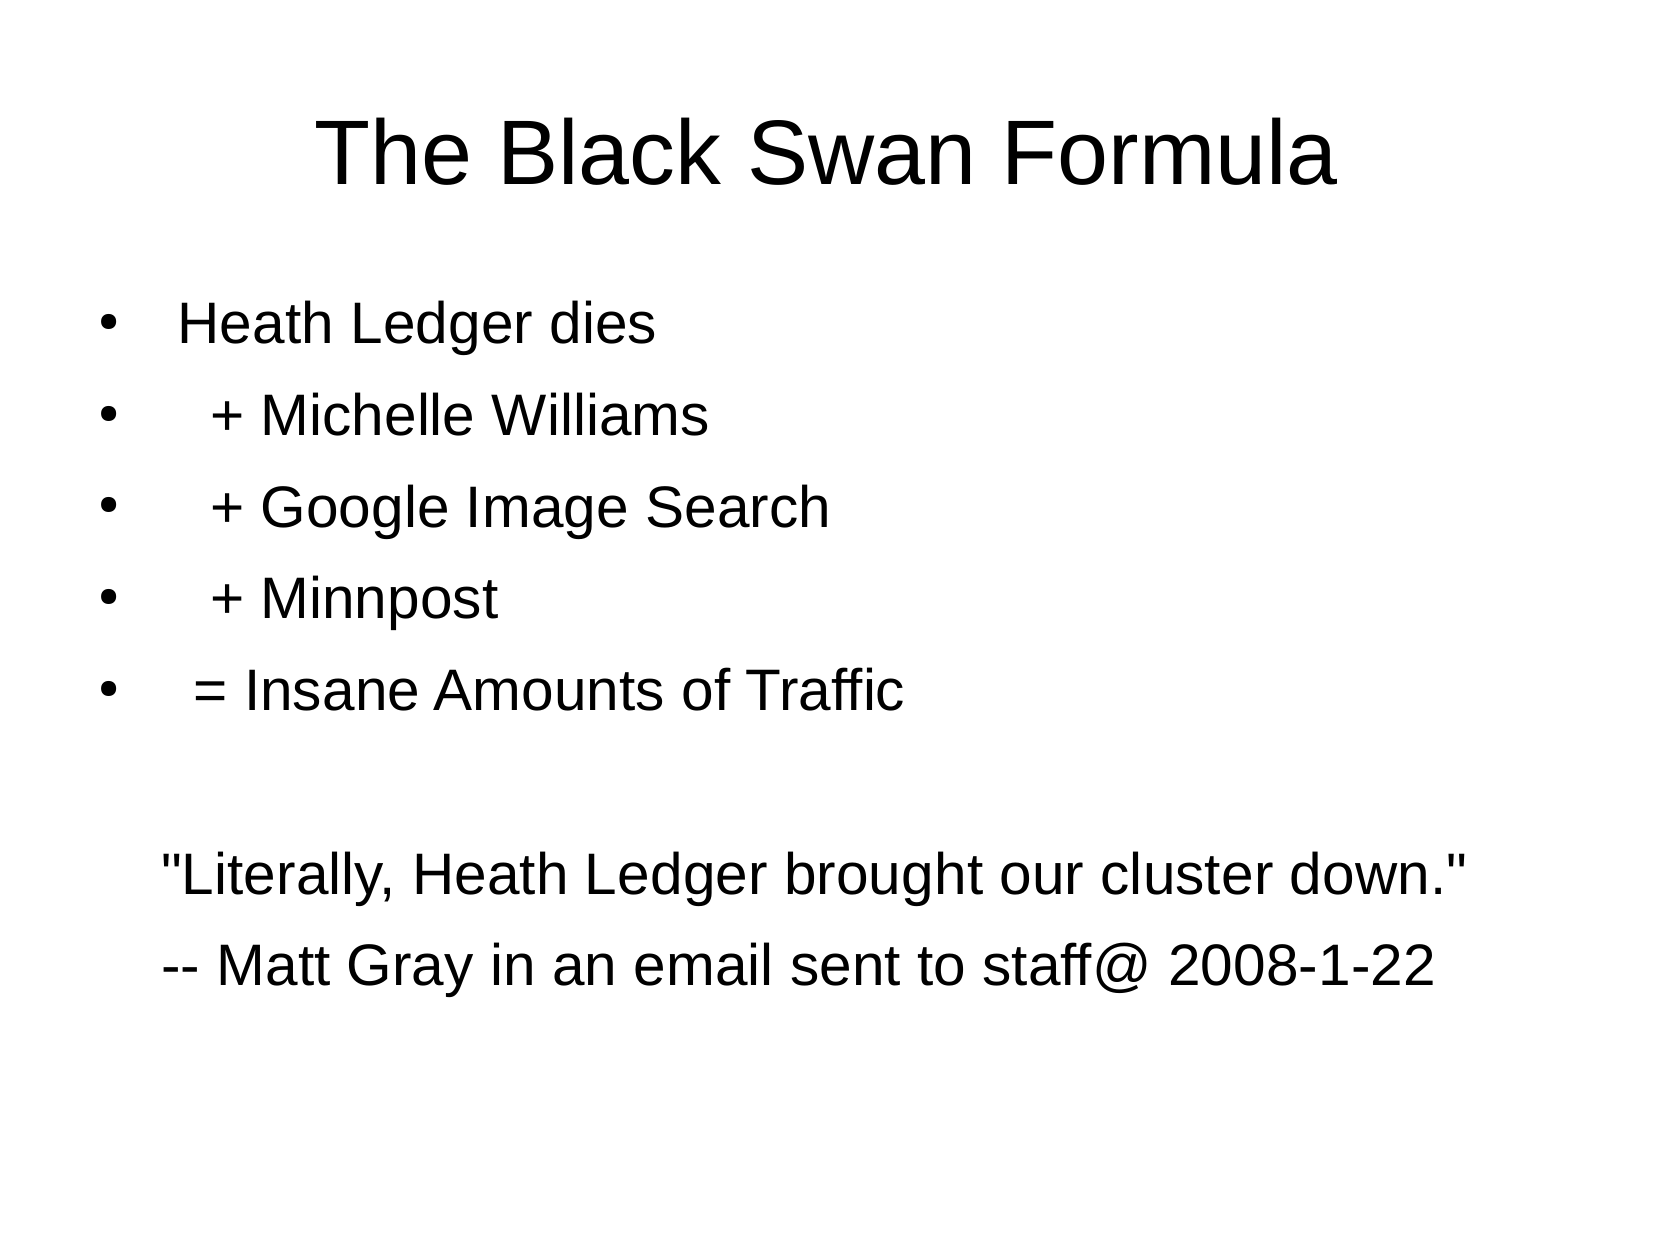

# The Black Swan Formula
 Heath Ledger dies
 + Michelle Williams
 + Google Image Search
 + Minnpost
 = Insane Amounts of Traffic
 "Literally, Heath Ledger brought our cluster down."
 -- Matt Gray in an email sent to staff@ 2008-1-22